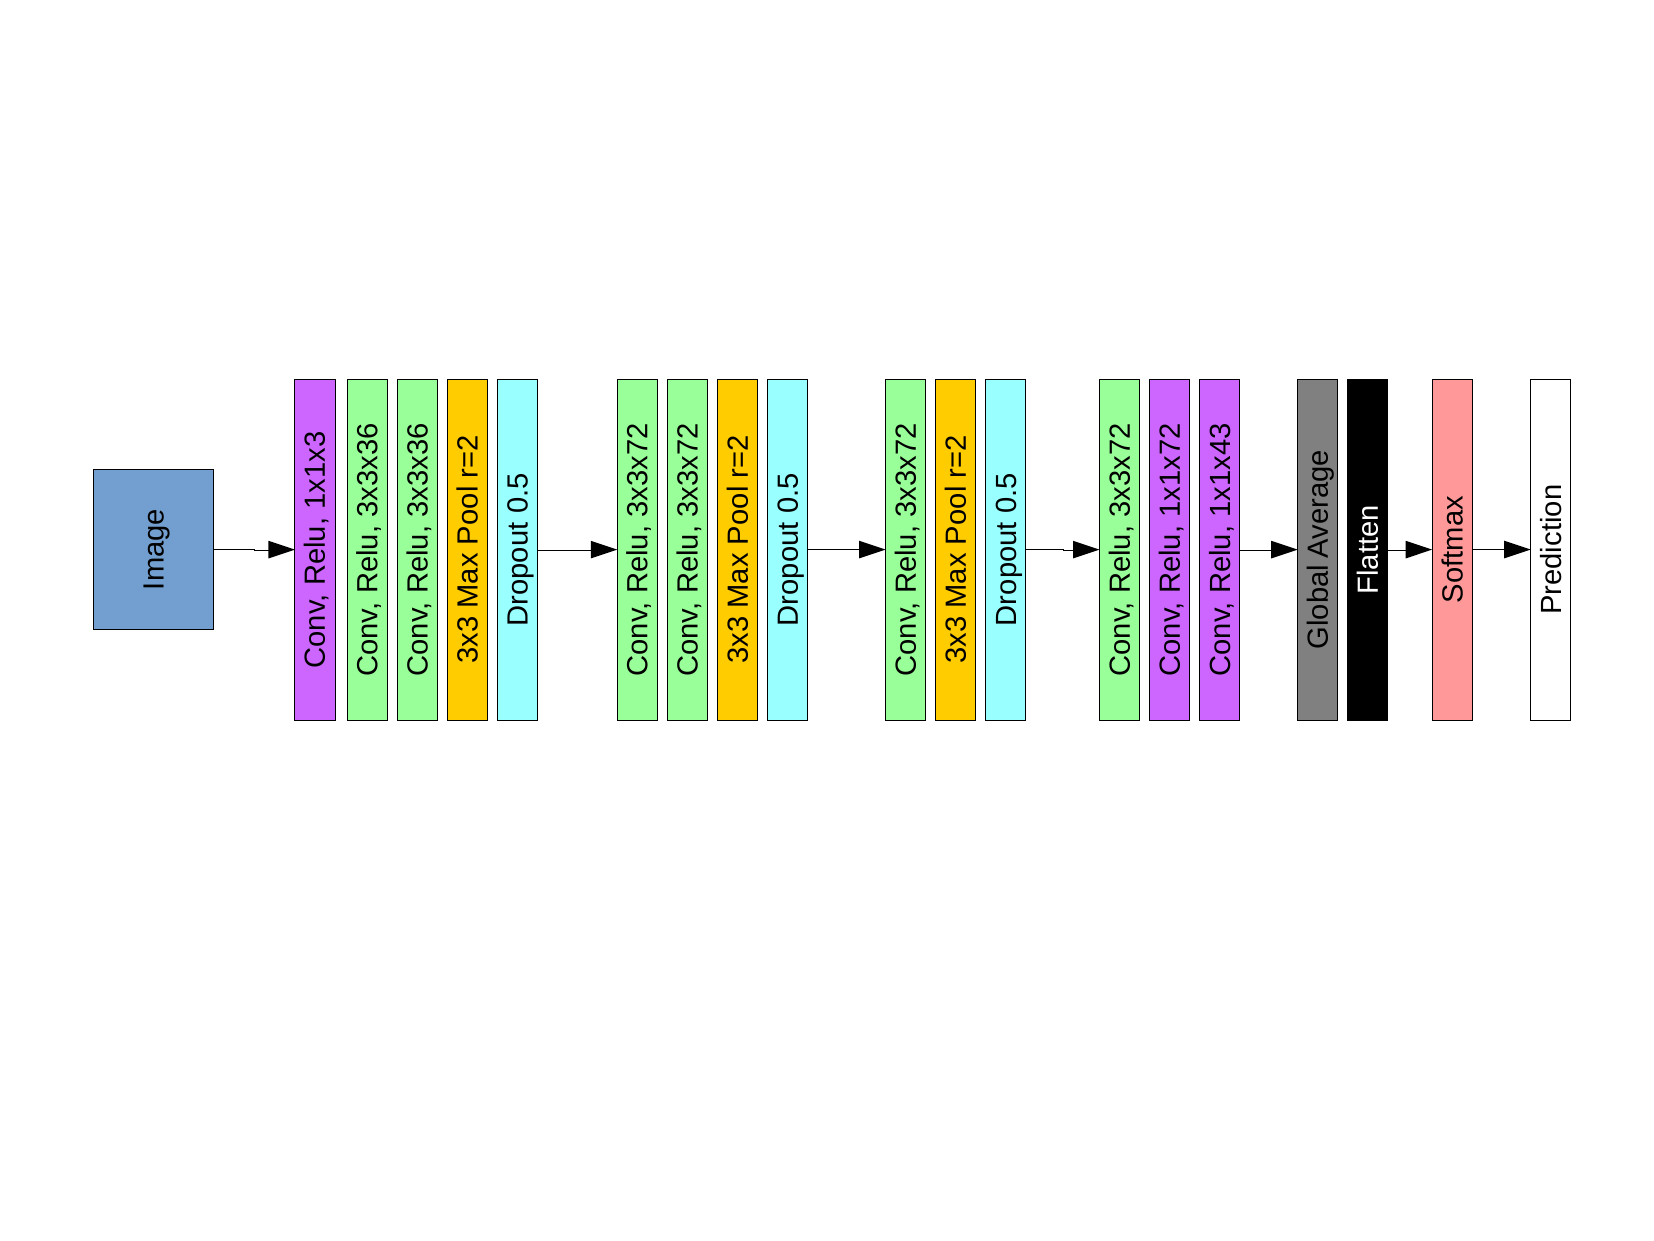

Image
Conv, Relu, 3x3x36
Dropout 0.5
3x3 Max Pool r=2
Conv, Relu, 1x1x3
Conv, Relu, 3x3x36
3x3 Max Pool r=2
Dropout 0.5
Conv, Relu, 3x3x72
Conv, Relu, 3x3x72
3x3 Max Pool r=2
Conv, Relu, 3x3x72
Dropout 0.5
Conv, Relu, 1x1x72
Conv, Relu, 1x1x43
Global Average
Flatten
Softmax
Prediction
Conv, Relu, 3x3x72